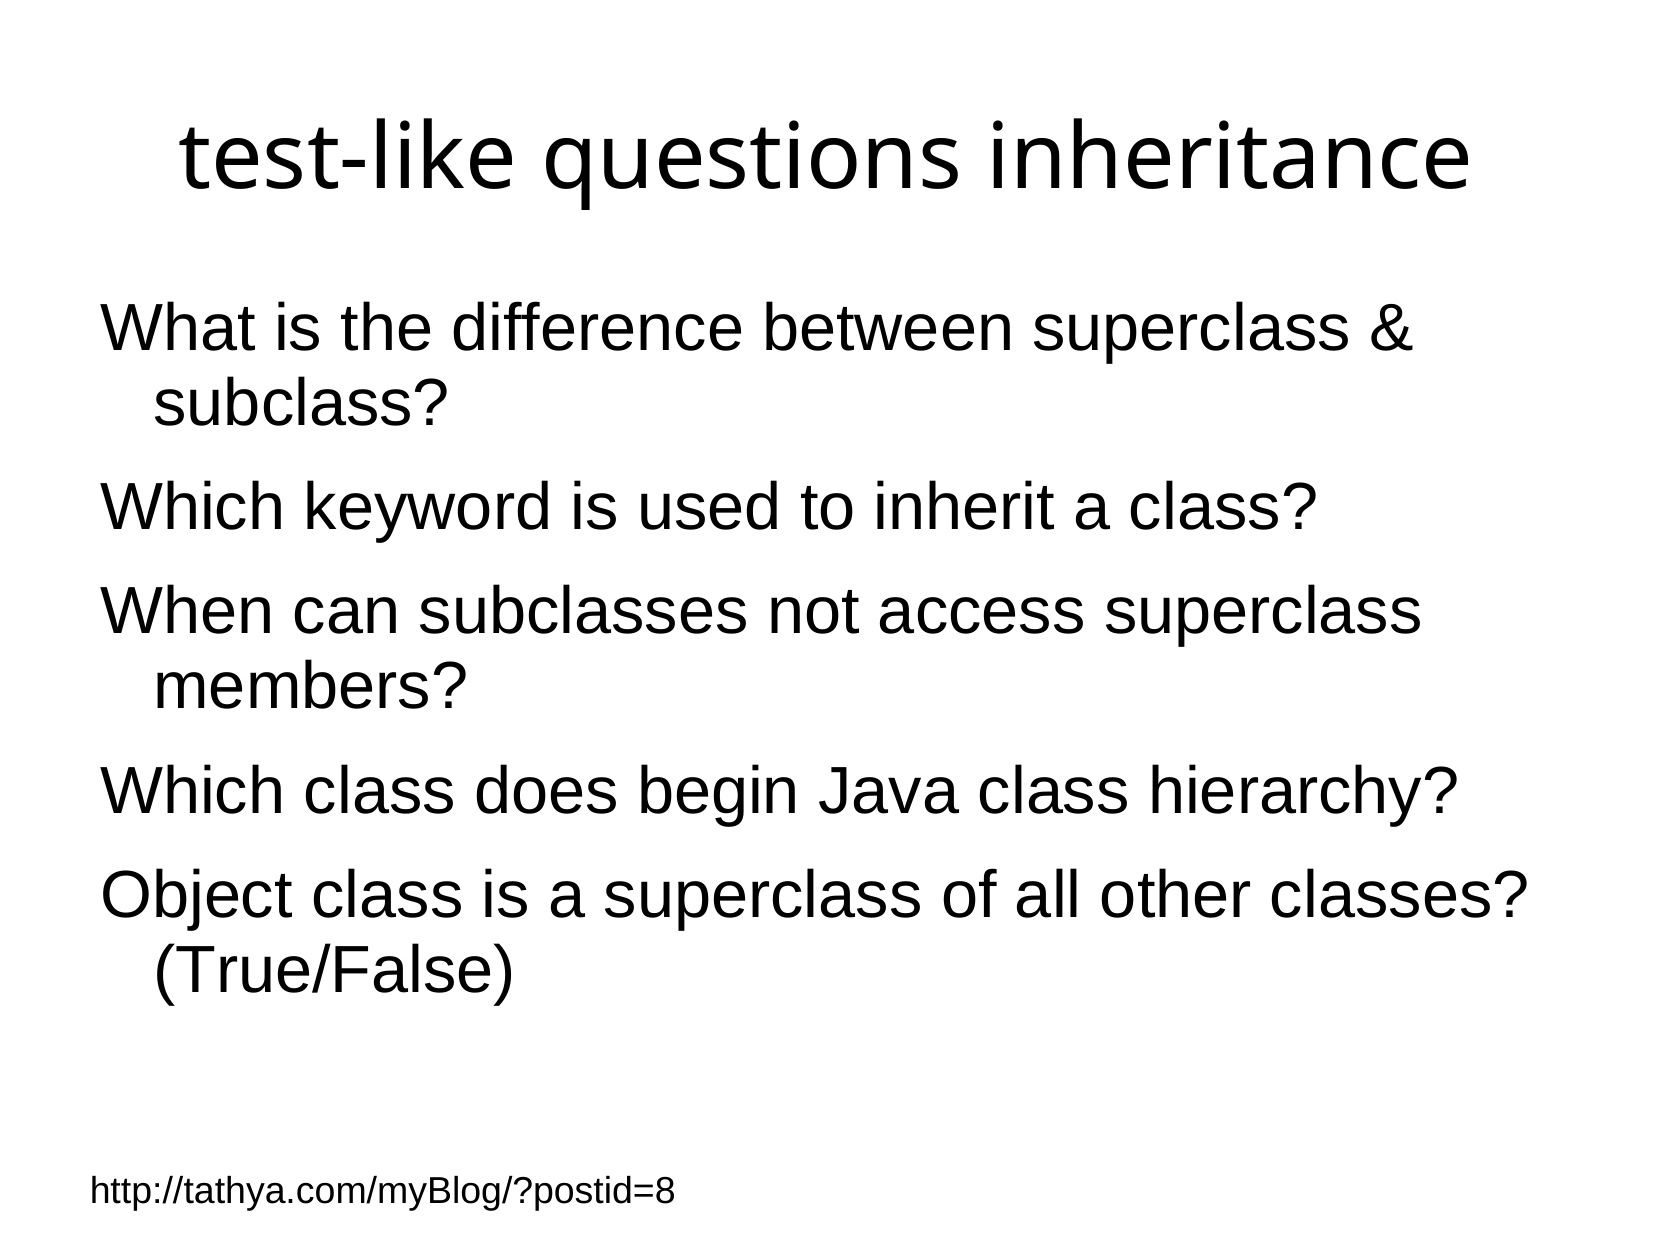

# test-like questions inheritance
What is the difference between superclass & subclass?
Which keyword is used to inherit a class?
When can subclasses not access superclass members?
Which class does begin Java class hierarchy?
Object class is a superclass of all other classes? (True/False)
http://tathya.com/myBlog/?postid=8